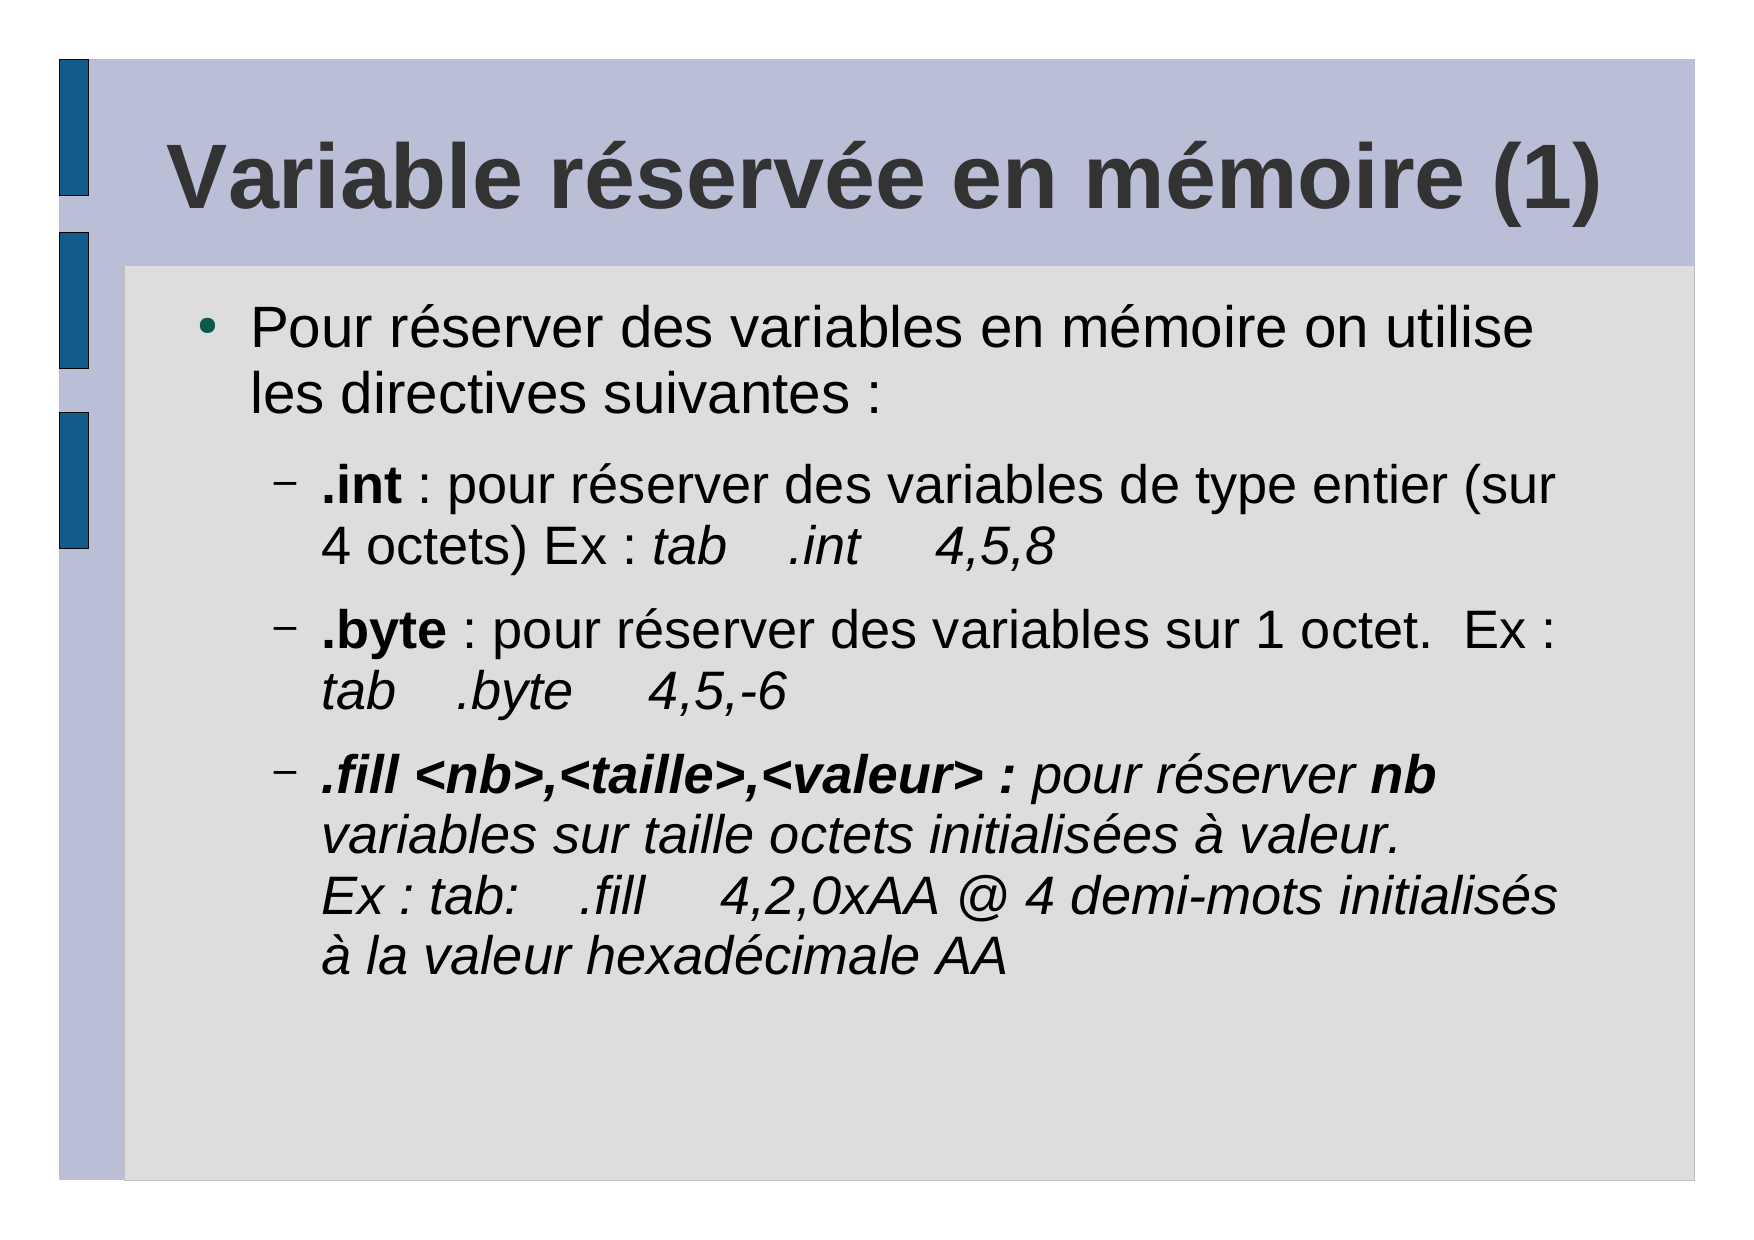

# Variable réservée en mémoire (1)
Pour réserver des variables en mémoire on utilise les directives suivantes :
.int : pour réserver des variables de type entier (sur 4 octets) Ex : tab .int 4,5,8
.byte : pour réserver des variables sur 1 octet. Ex : tab .byte 4,5,-6
.fill <nb>,<taille>,<valeur> : pour réserver nb variables sur taille octets initialisées à valeur. 		Ex : tab: .fill 4,2,0xAA @ 4 demi-mots initialisés à la valeur hexadécimale AA